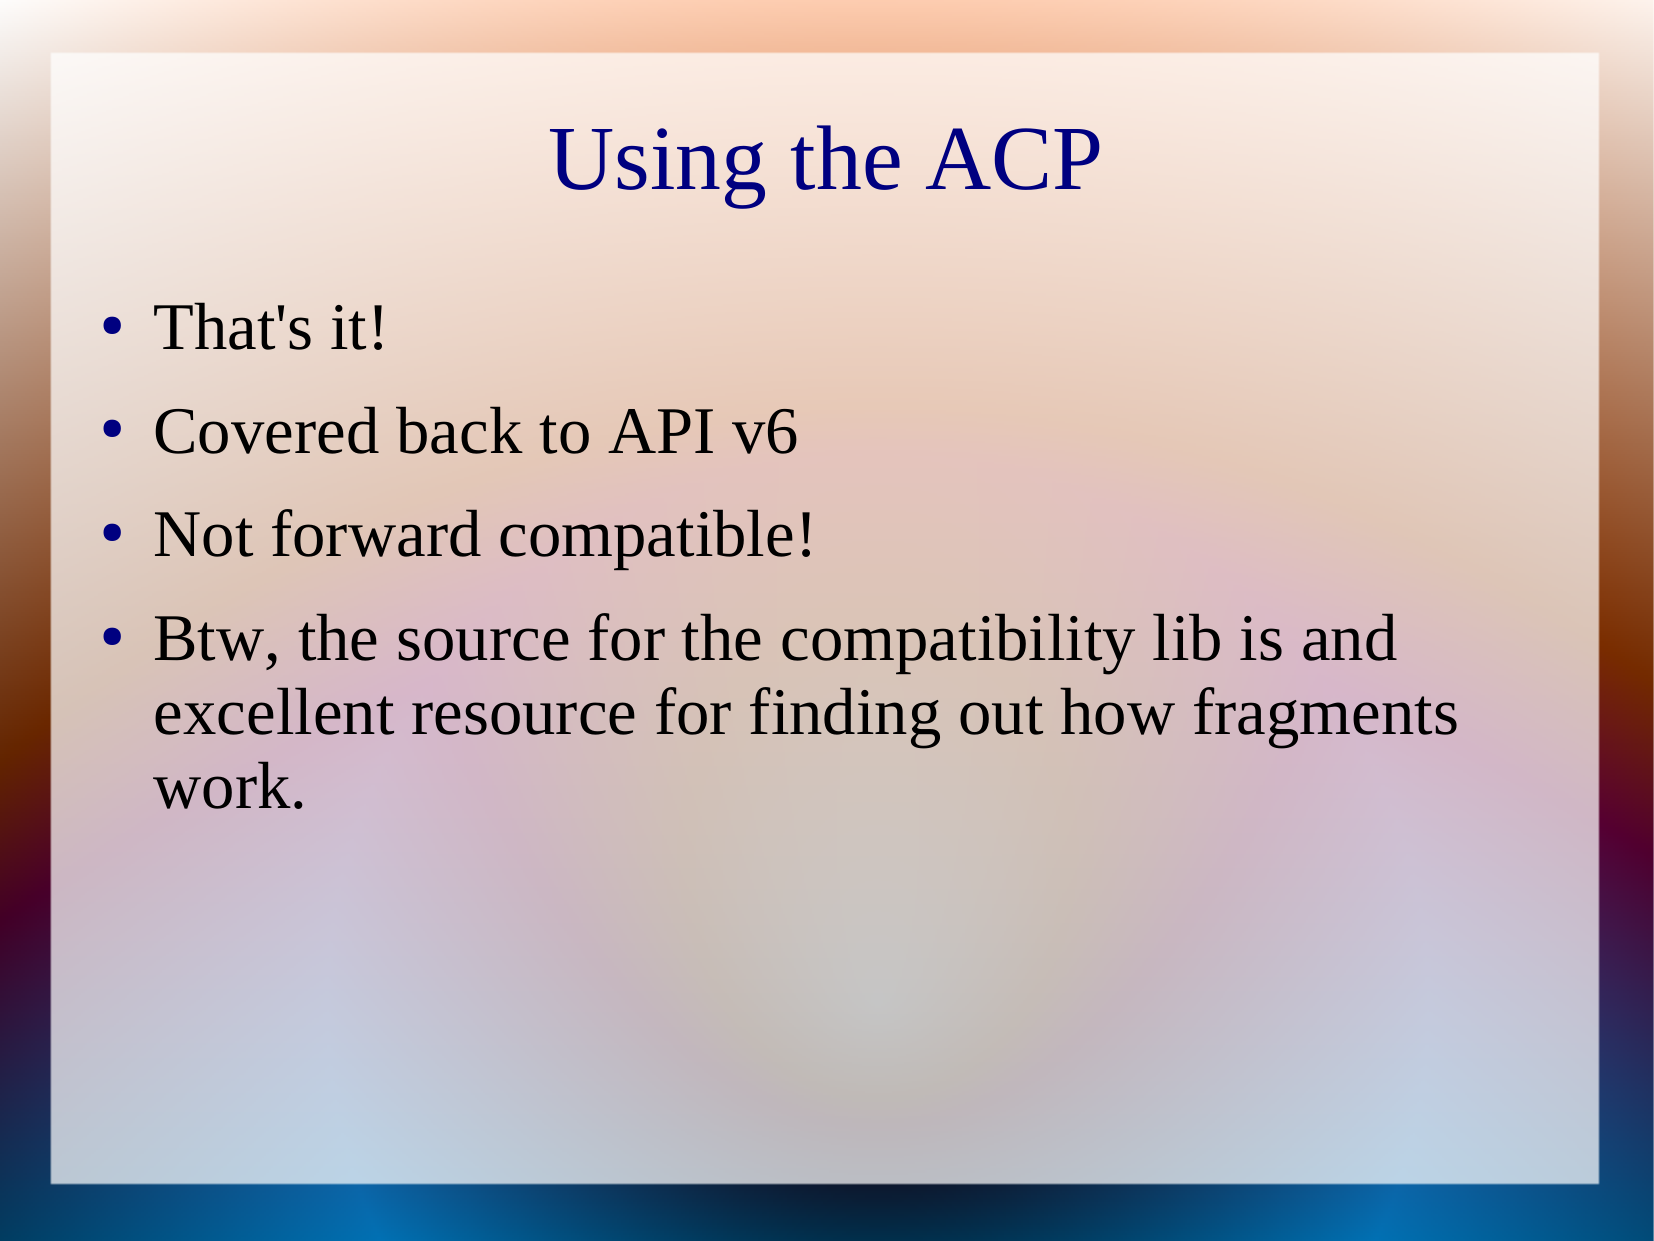

# Using the ACP
That's it!
Covered back to API v6
Not forward compatible!
Btw, the source for the compatibility lib is and excellent resource for finding out how fragments work.